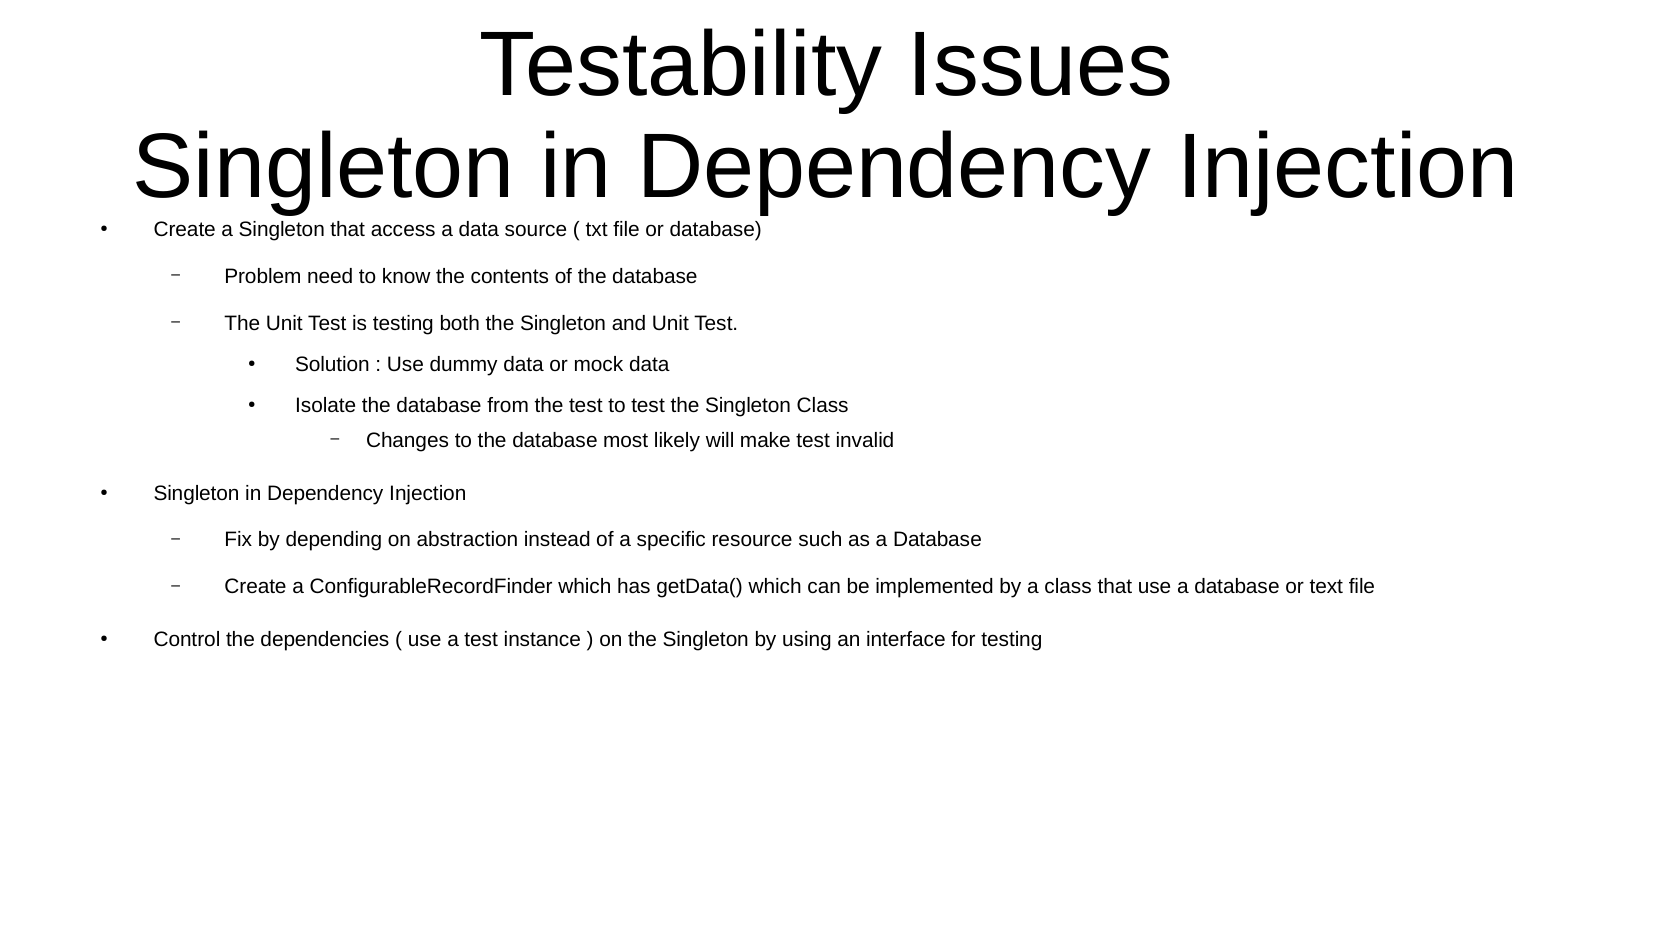

# Testability Issues Singleton in Dependency Injection
Create a Singleton that access a data source ( txt file or database)
Problem need to know the contents of the database
The Unit Test is testing both the Singleton and Unit Test.
Solution : Use dummy data or mock data
Isolate the database from the test to test the Singleton Class
Changes to the database most likely will make test invalid
Singleton in Dependency Injection
Fix by depending on abstraction instead of a specific resource such as a Database
Create a ConfigurableRecordFinder which has getData() which can be implemented by a class that use a database or text file
Control the dependencies ( use a test instance ) on the Singleton by using an interface for testing